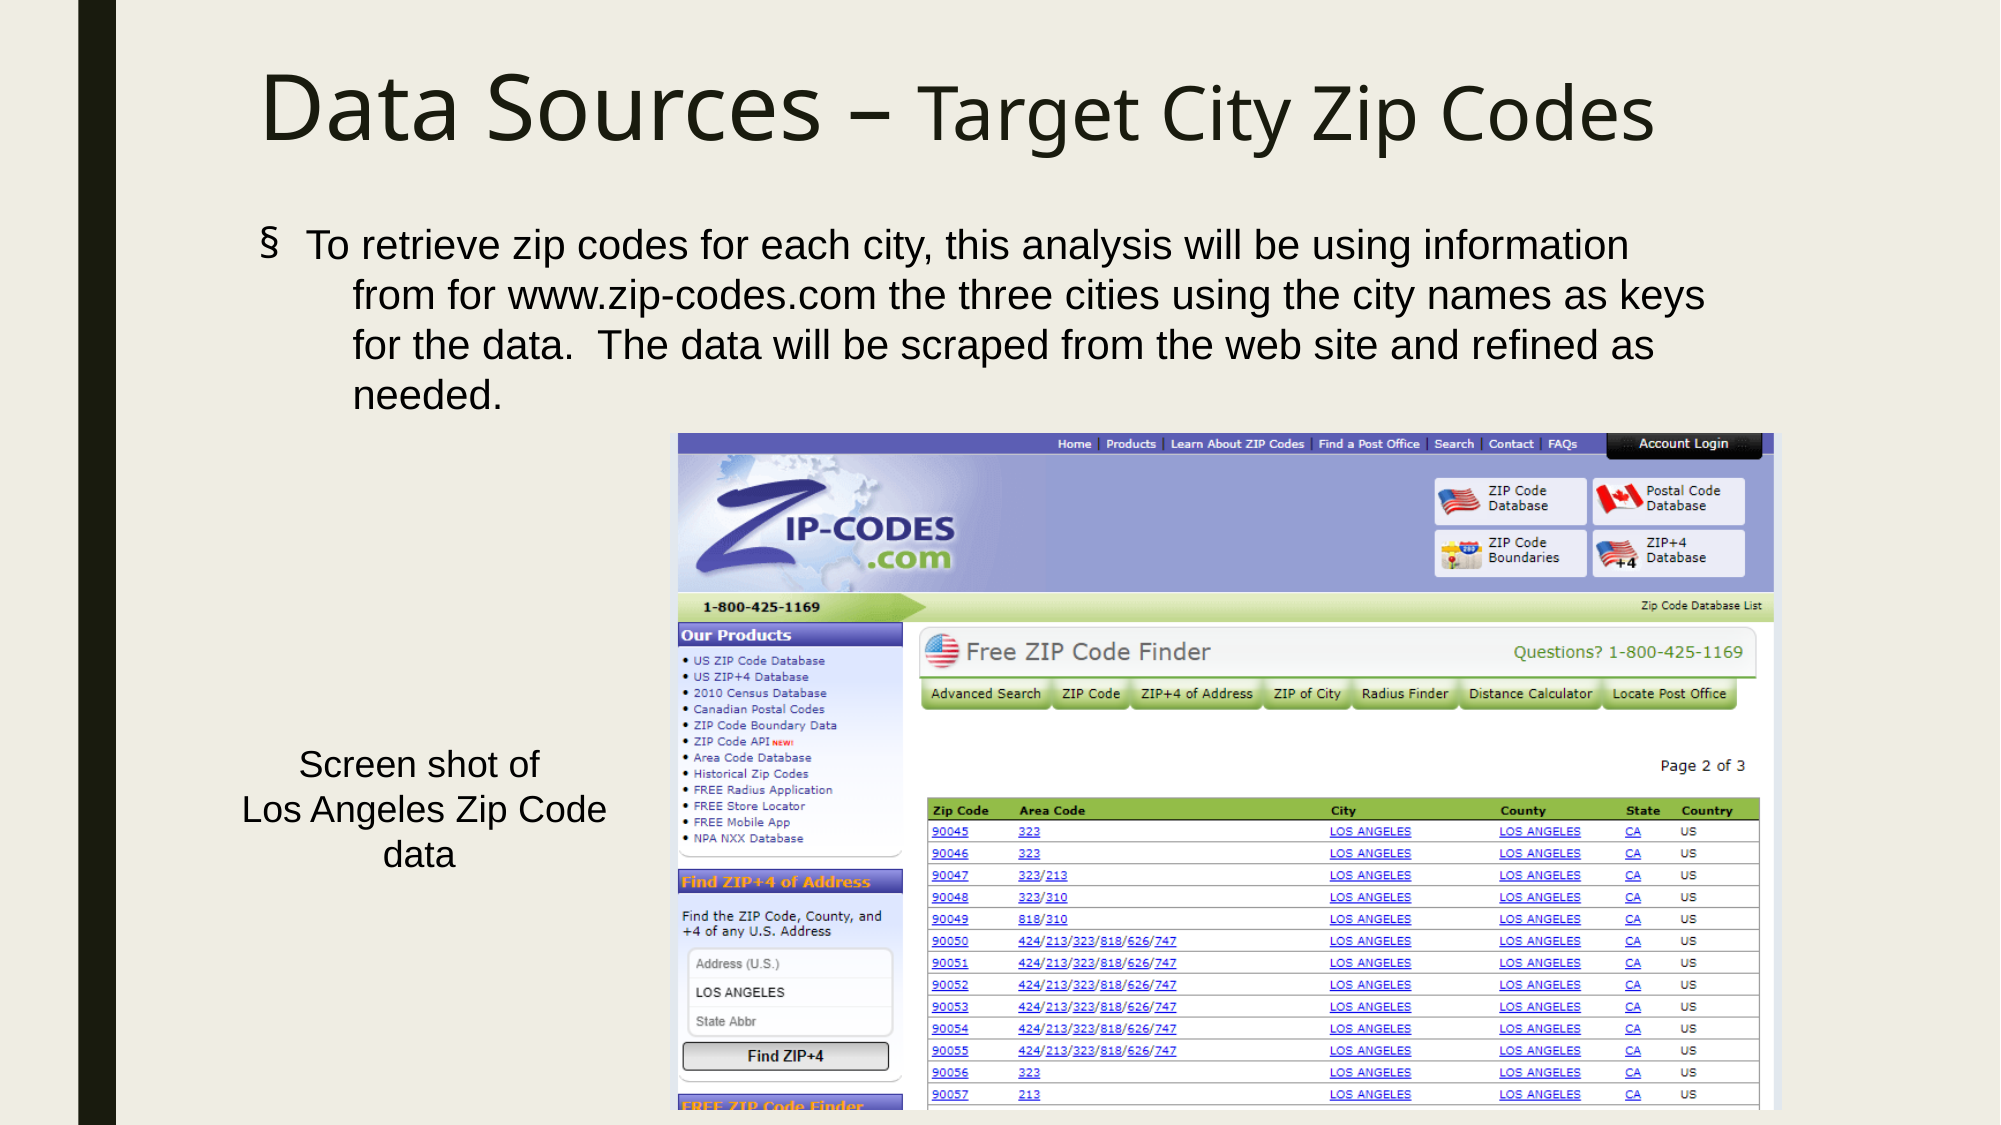

# Data Sources – Target City Zip Codes
To retrieve zip codes for each city, this analysis will be using information from for www.zip-codes.com the three cities using the city names as keys for the data. The data will be scraped from the web site and refined as needed.
Screen shot of
 Los Angeles Zip Code data